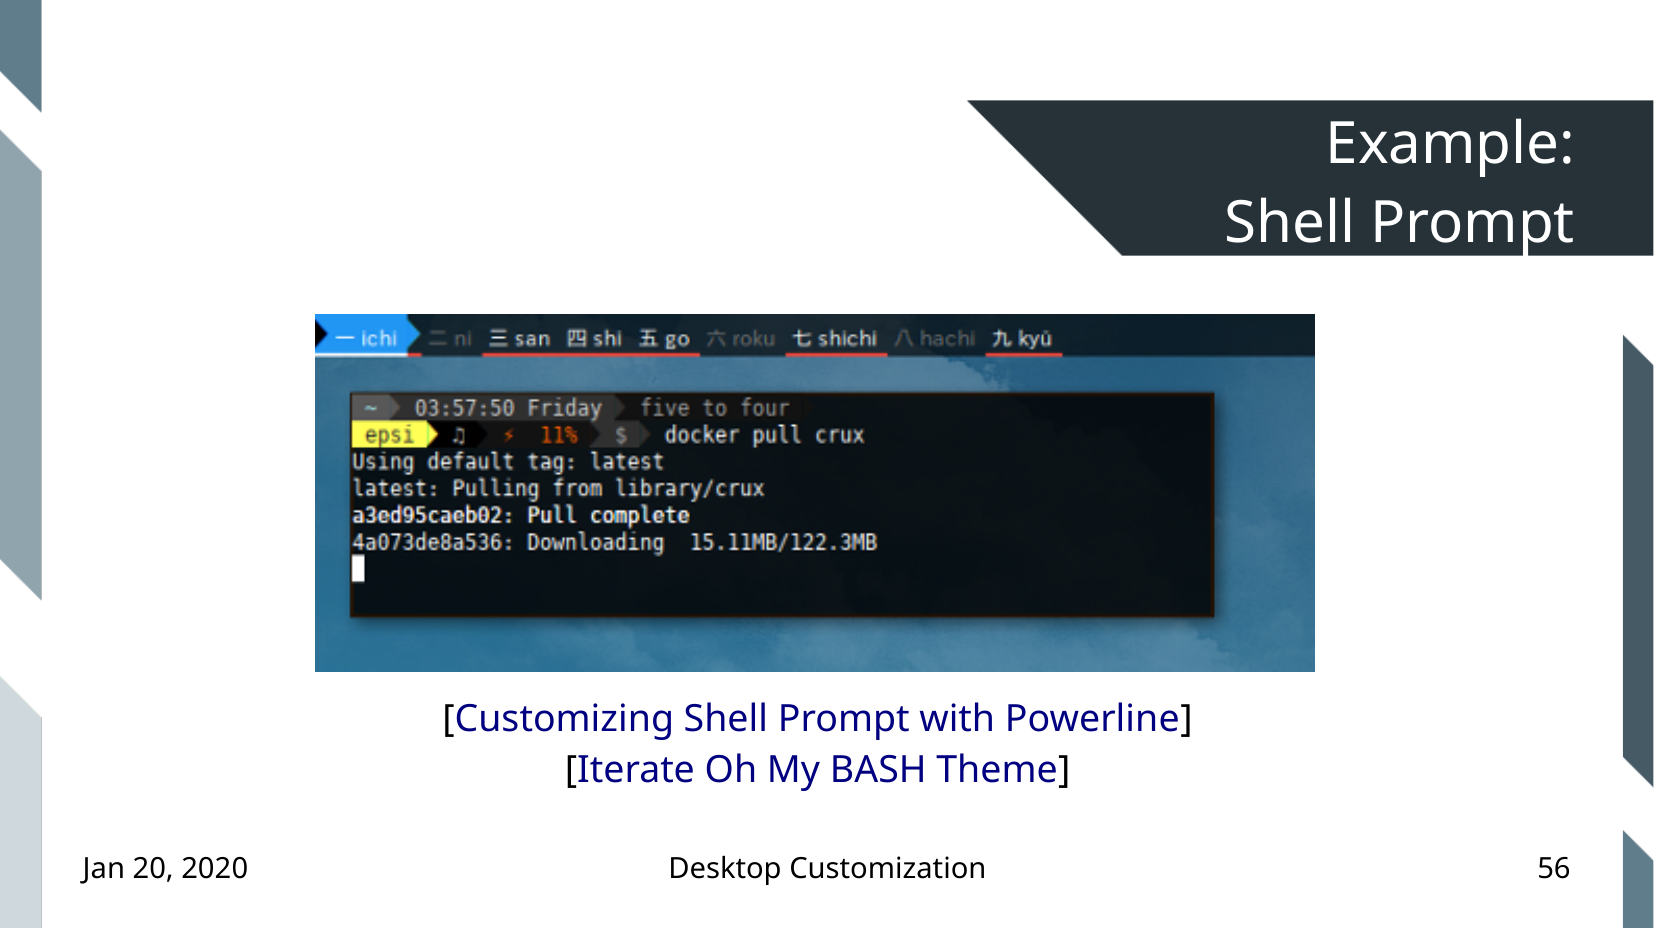

# Example: Shell Prompt
[Customizing Shell Prompt with Powerline]
[Iterate Oh My BASH Theme]
Jan 20, 2020
Desktop Customization
56